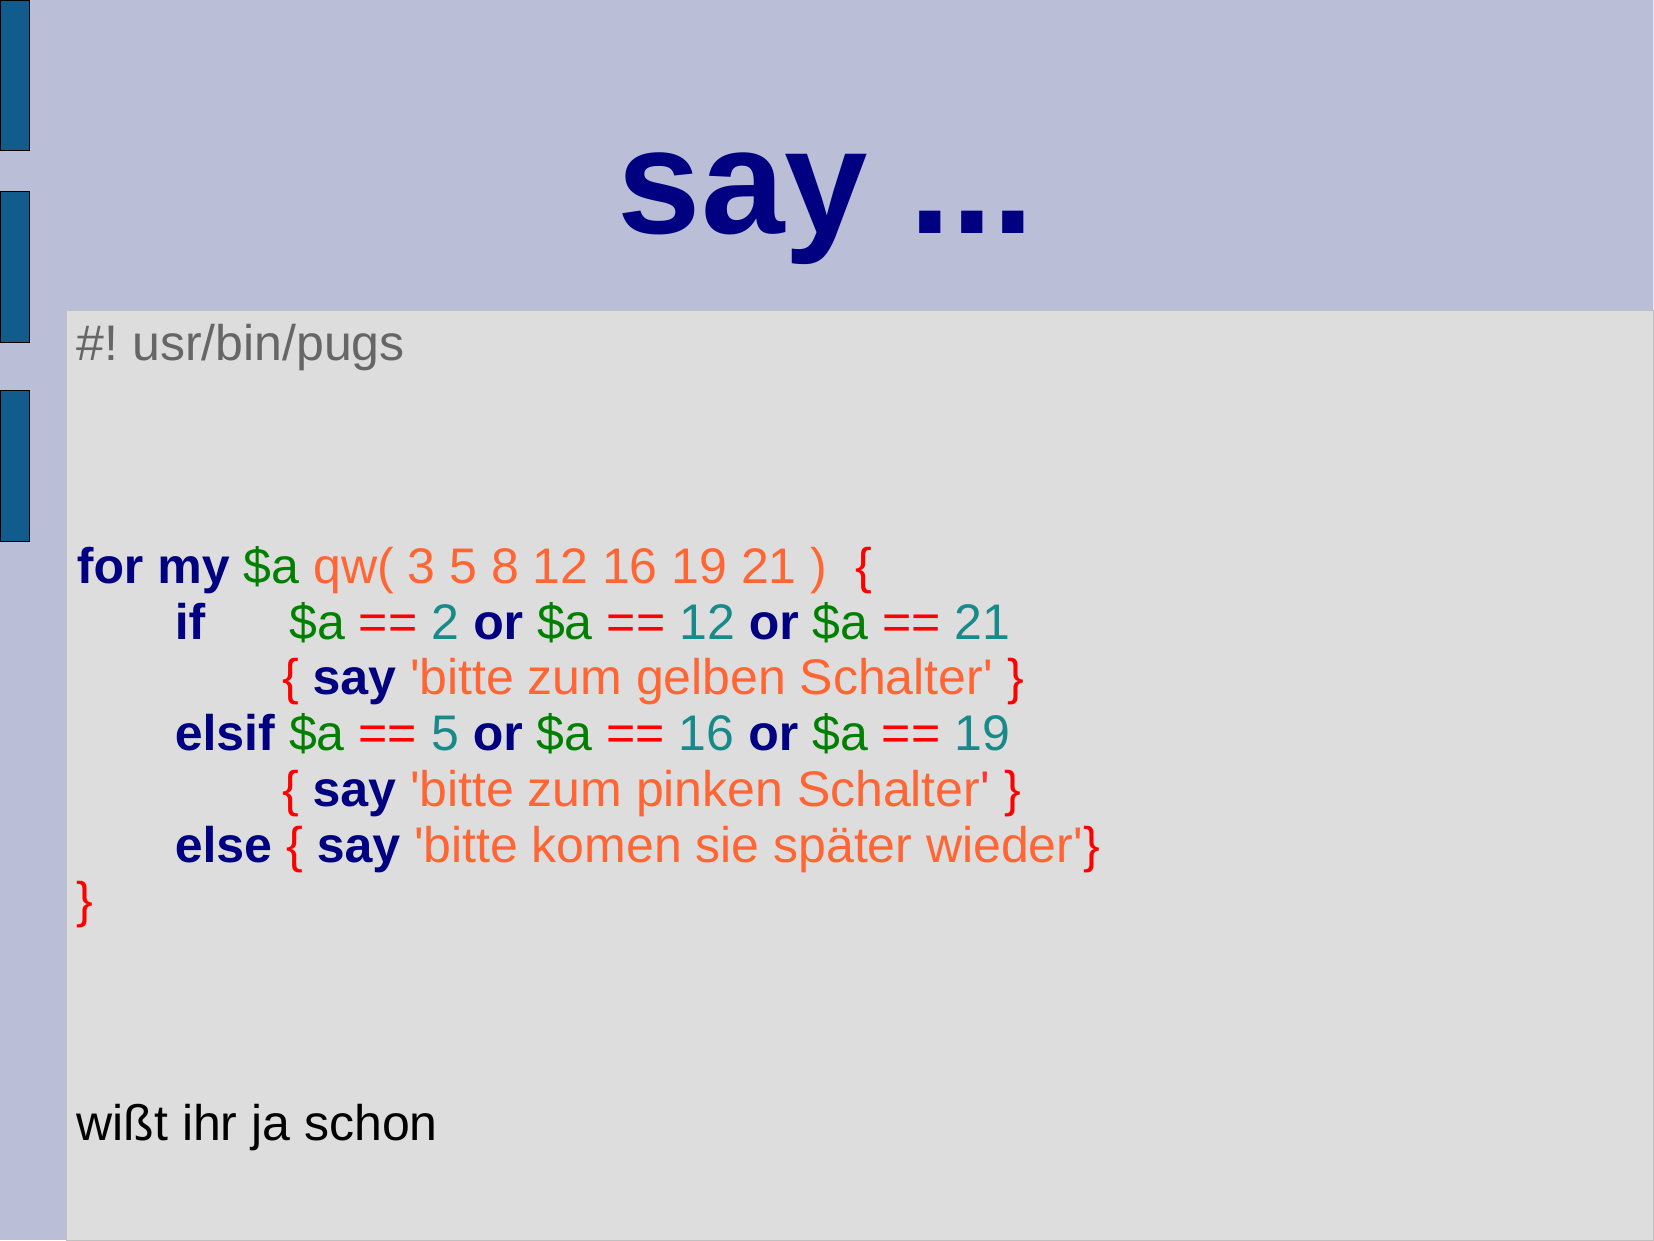

# say ...
#! usr/bin/pugs
for my $a qw( 3 5 8 12 16 19 21 ) {
 if $a == 2 or $a == 12 or $a == 21
 { say 'bitte zum gelben Schalter' }
 elsif $a == 5 or $a == 16 or $a == 19
 { say 'bitte zum pinken Schalter' }
 else { say 'bitte komen sie später wieder'}
}
wißt ihr ja schon